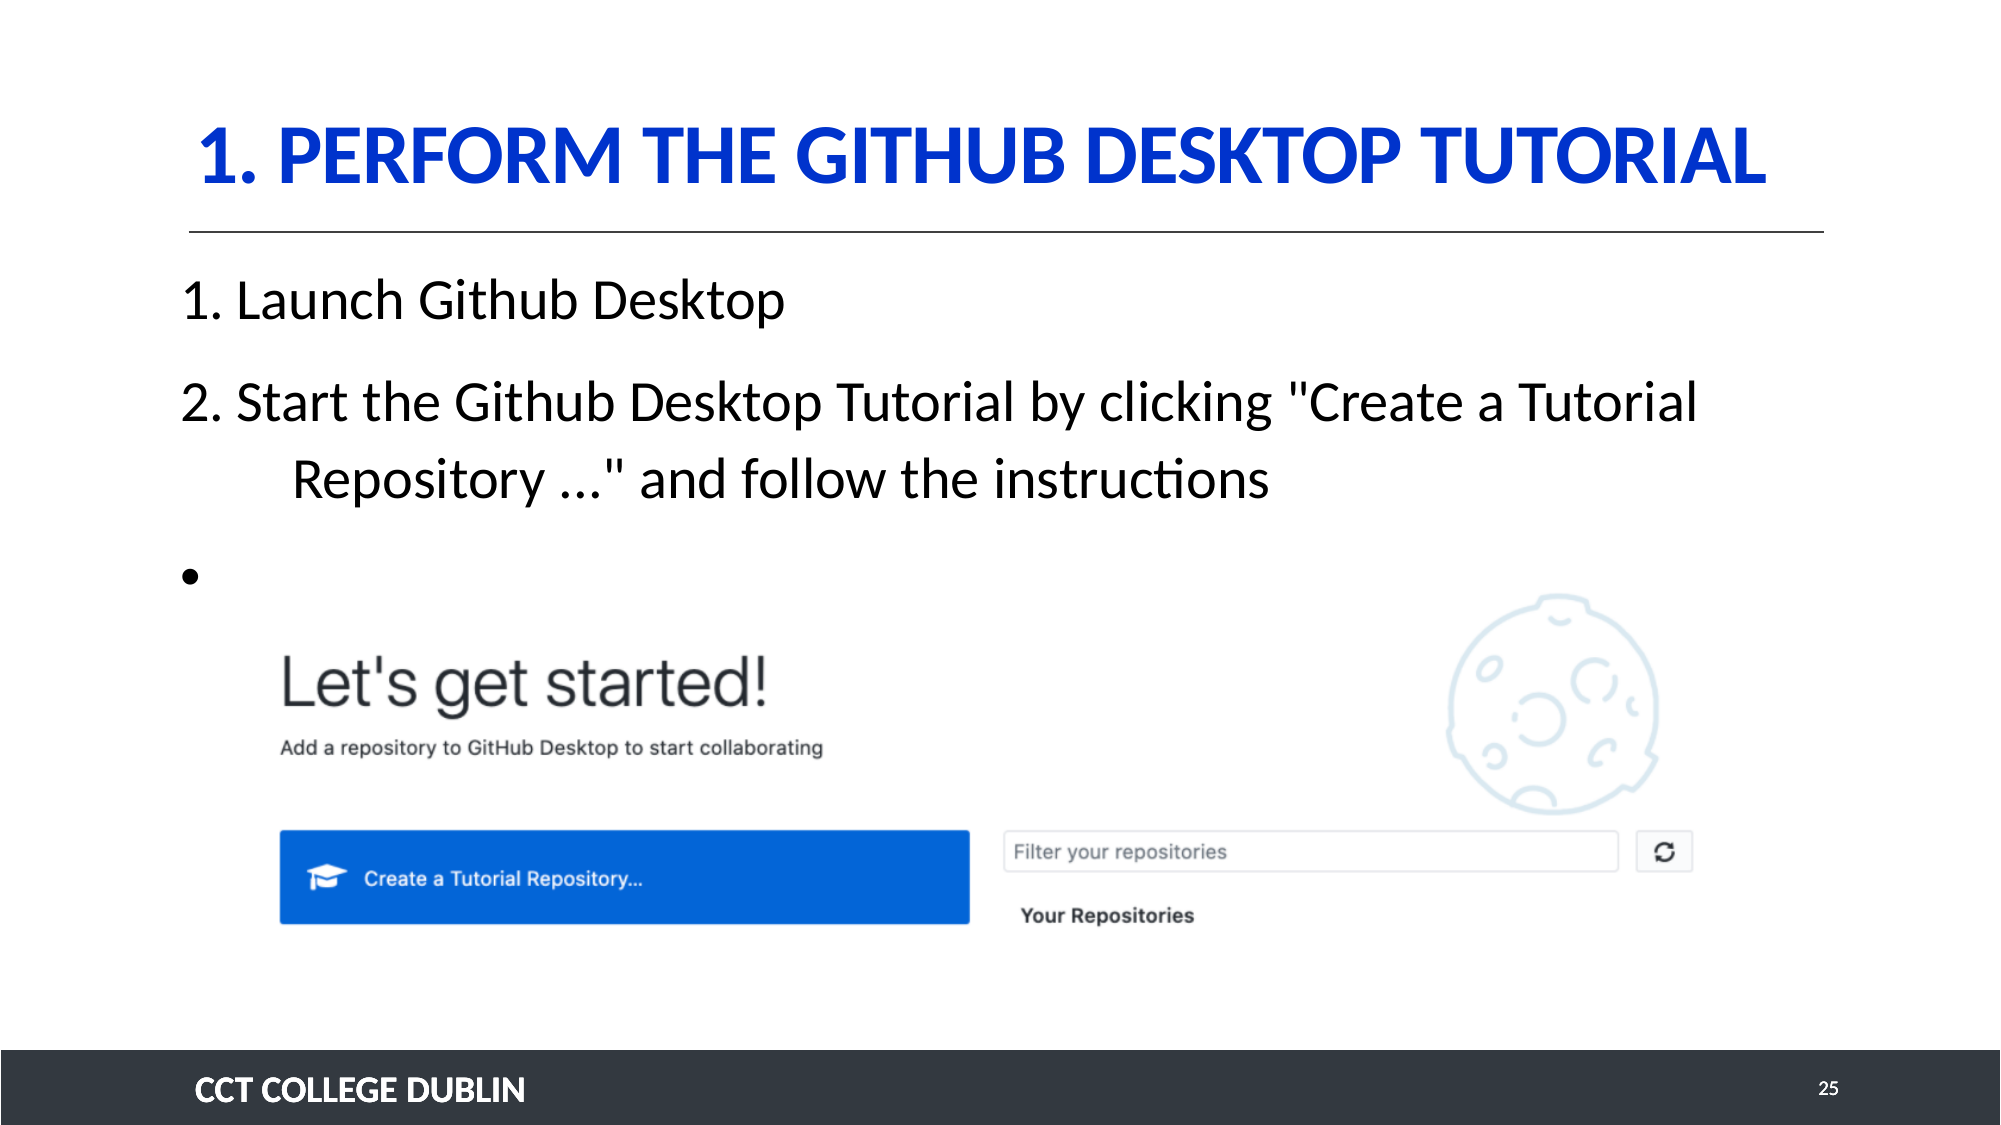

# 1. PERFORM THE GITHUB DESKTOP TUTORIAL
Launch Github Desktop
Start the Github Desktop Tutorial by clicking "Create a Tutorial Repository ..." and follow the instructions
CCT COLLEGE DUBLIN
CCT COLLEGE DUBLIN
CCT COLLEGE DUBLIN
25
25
25